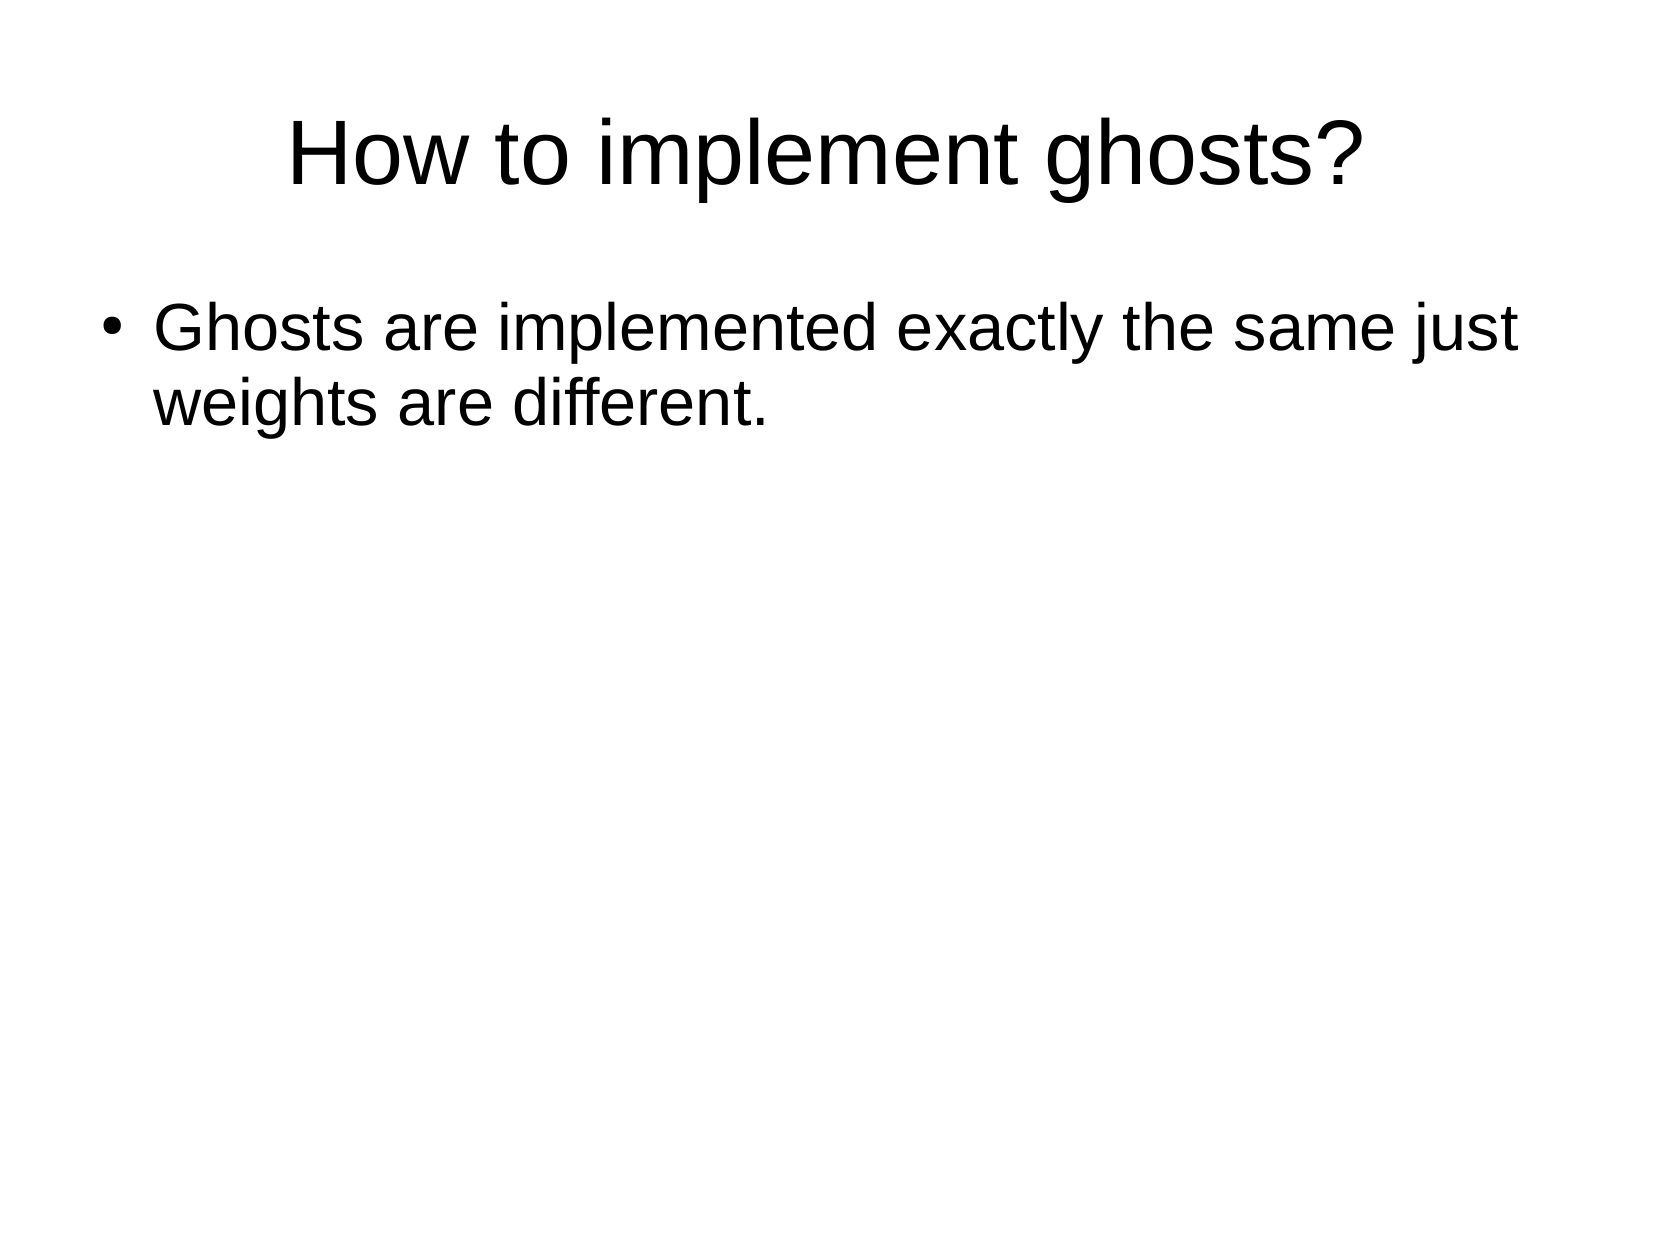

# How to implement ghosts?
Ghosts are implemented exactly the same just weights are different.